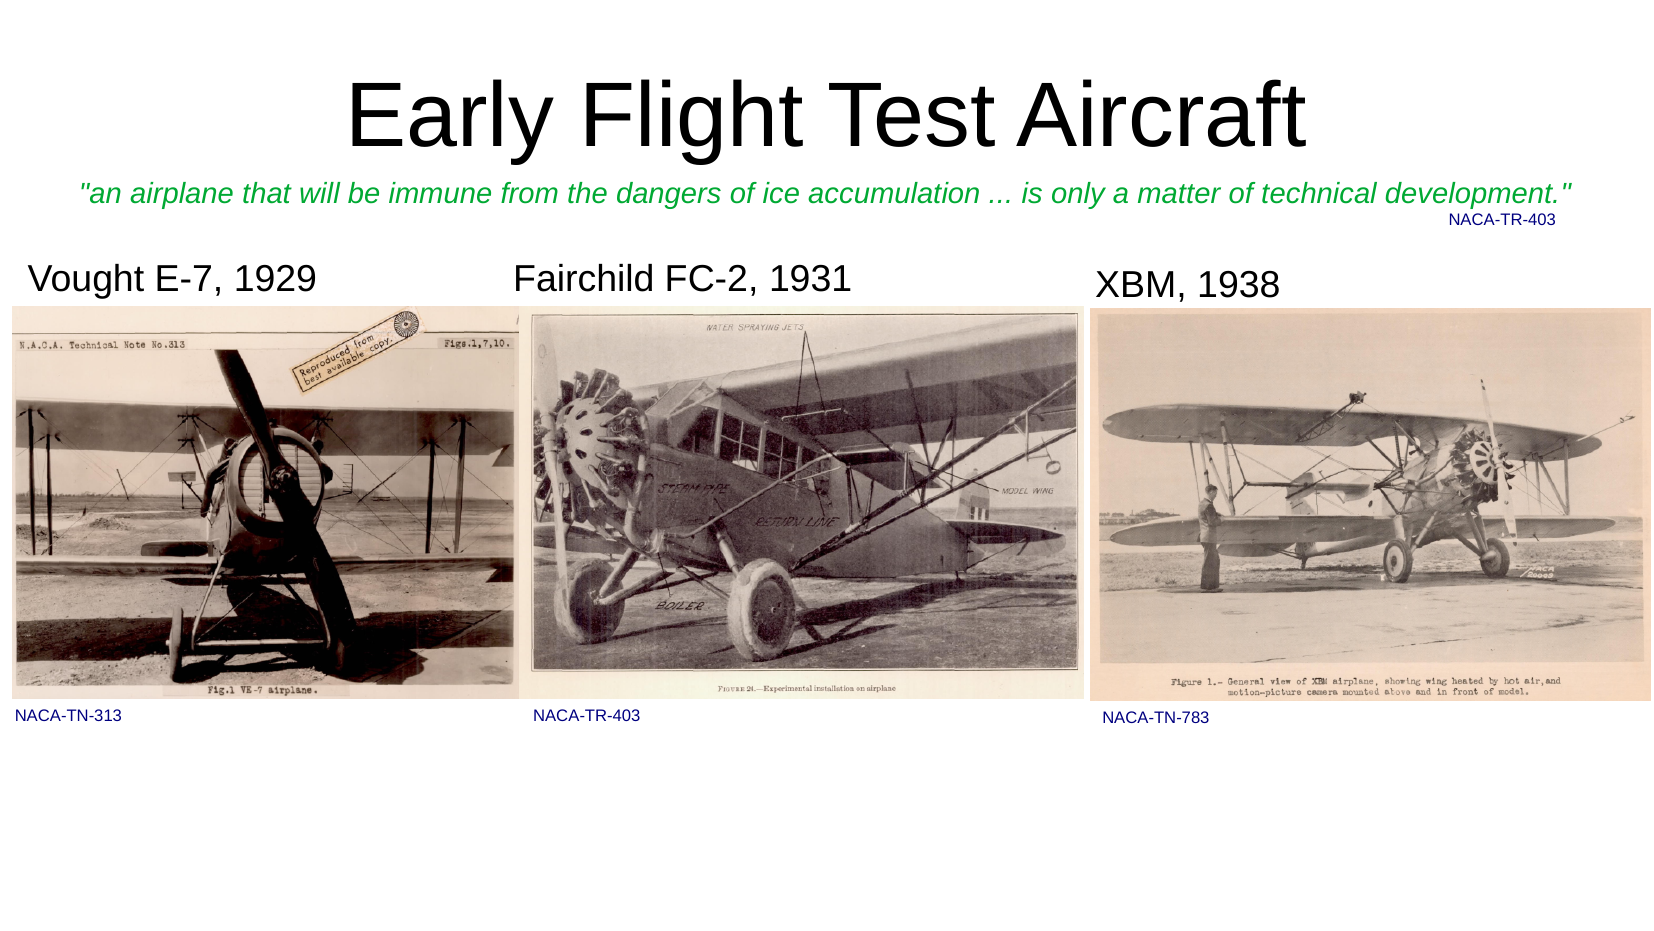

# Early Flight Test Aircraft
"an airplane that will be immune from the dangers of ice accumulation ... is only a matter of technical development."
NACA-TR-403
Vought E-7, 1929
Fairchild FC-2, 1931
XBM, 1938
NACA-TN-313
NACA-TR-403
NACA-TN-783